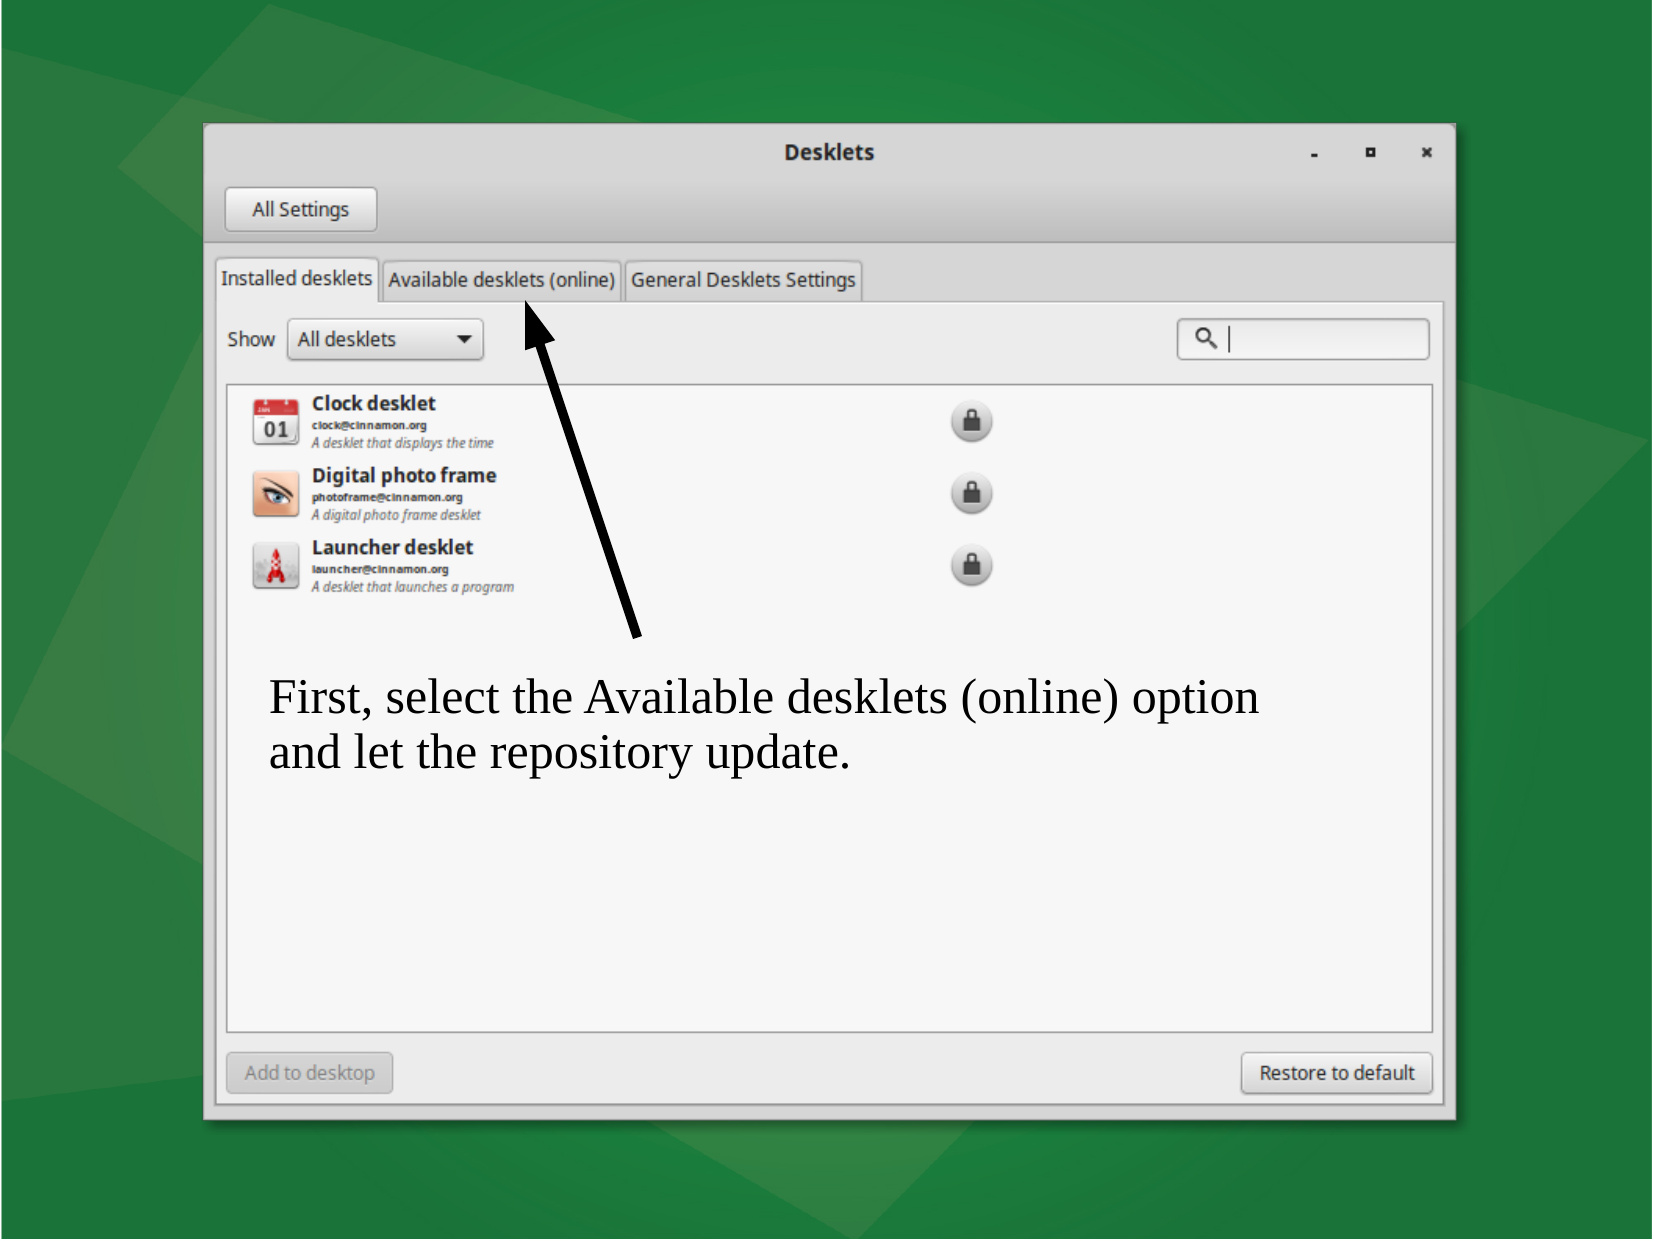

First, select the Available desklets (online) option
and let the repository update.